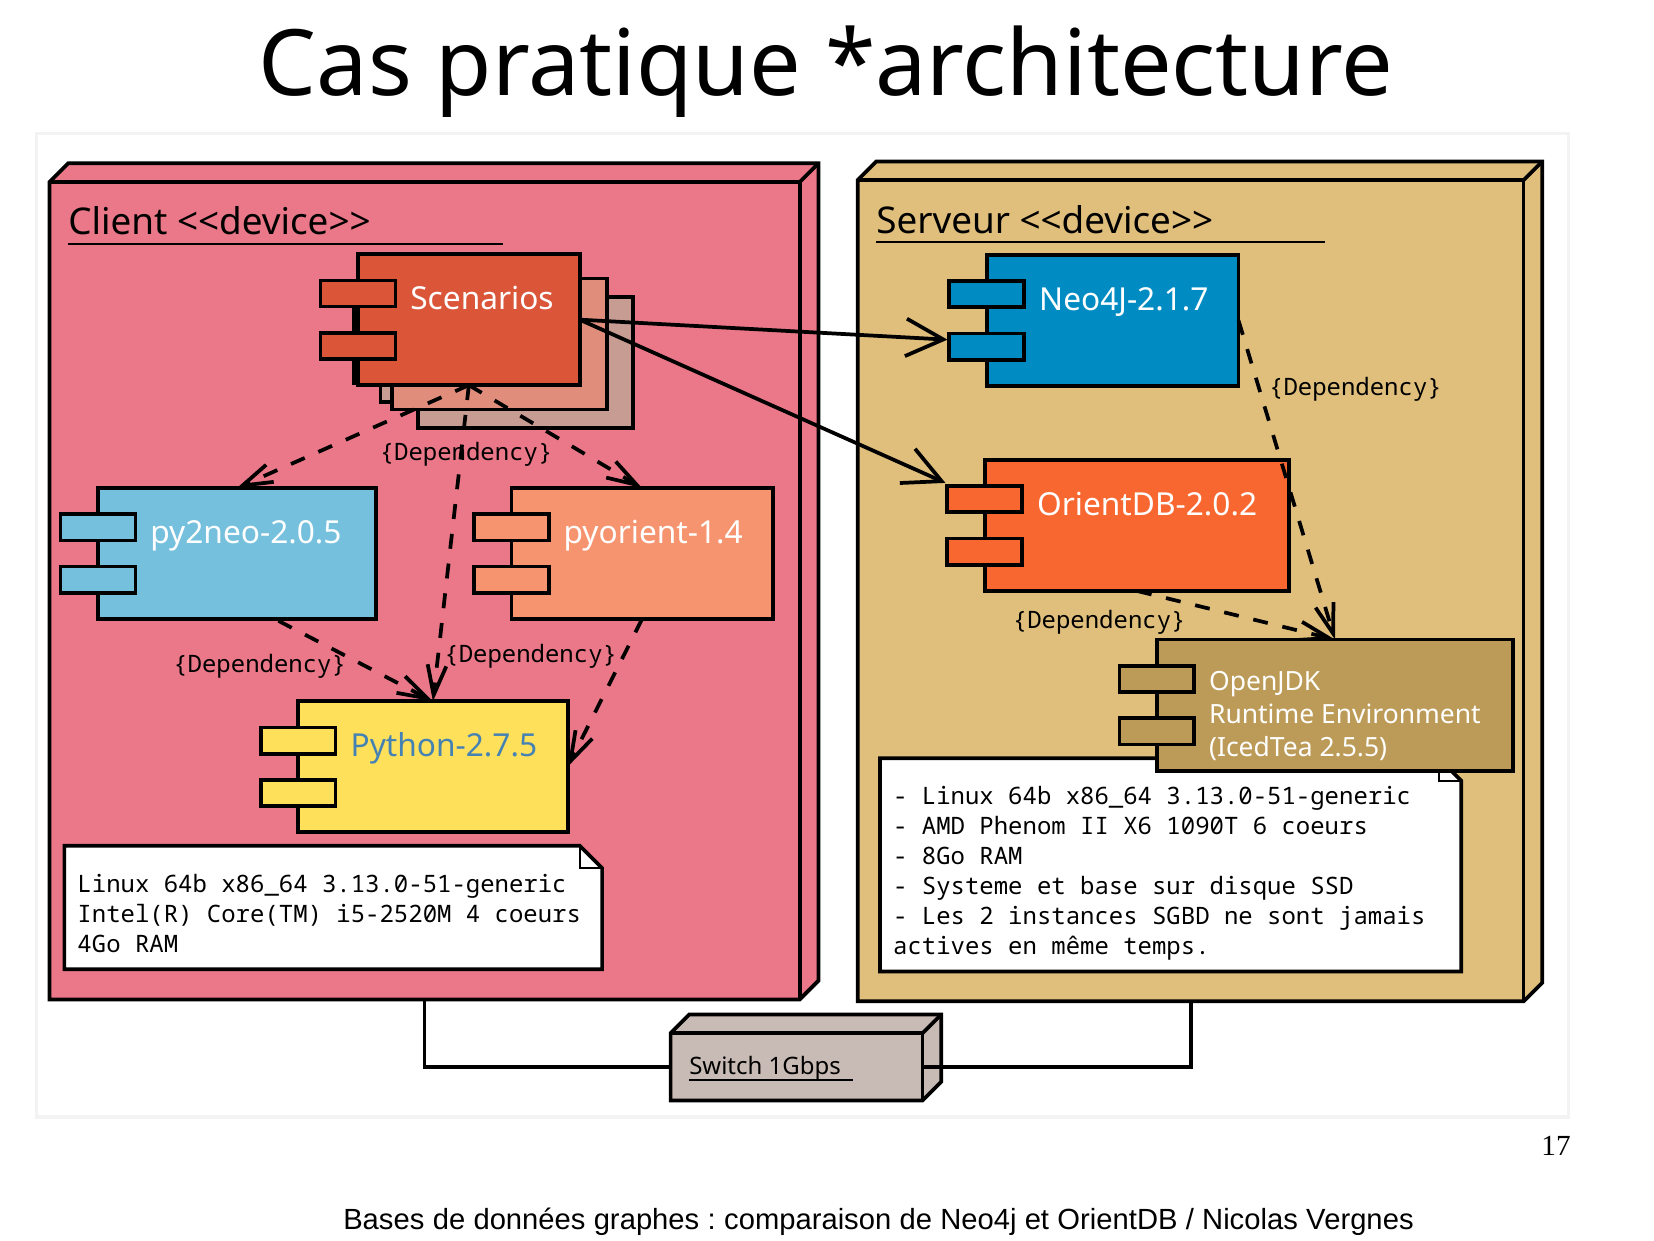

# Cas pratique *architecture
17
Bases de données graphes : comparaison de Neo4j et OrientDB / Nicolas Vergnes